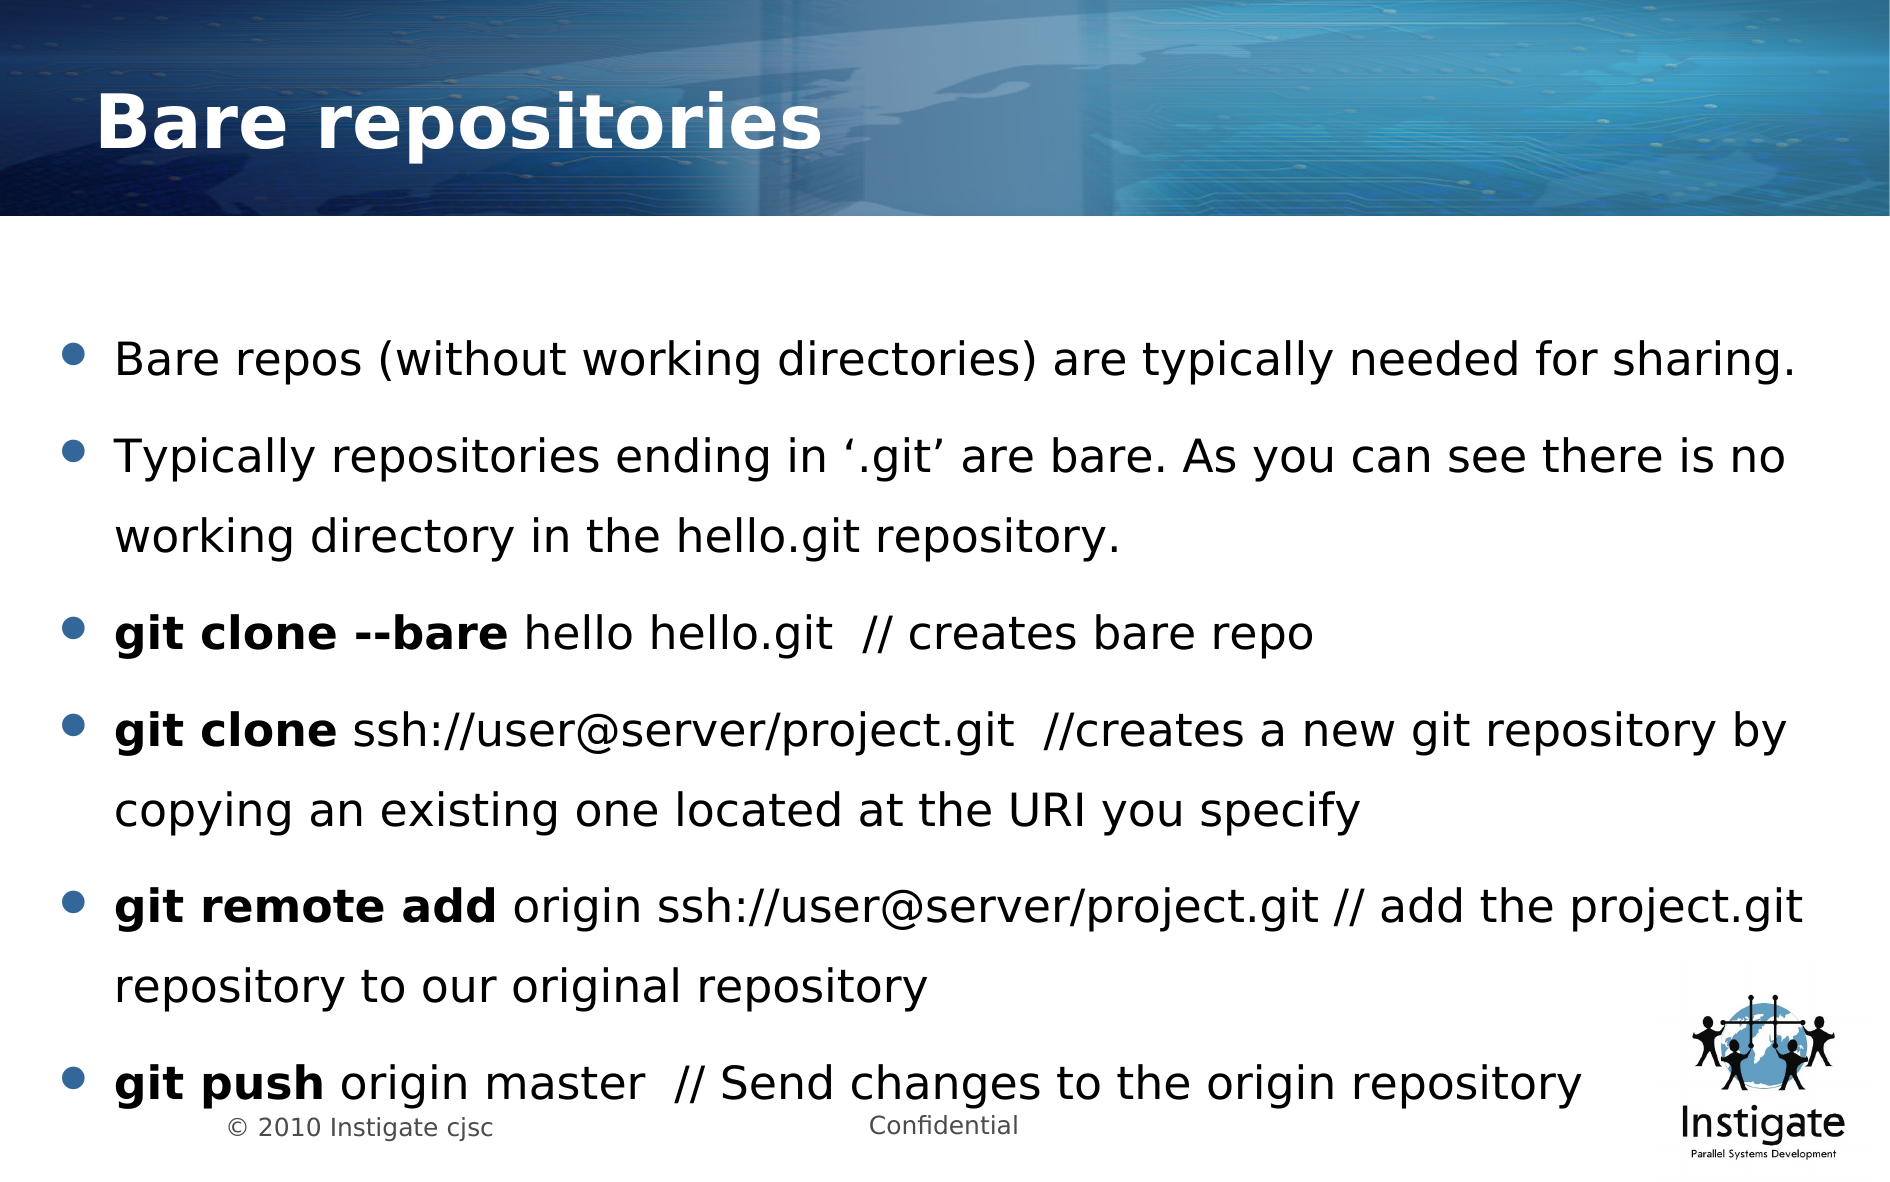

# Bare repositories
Bare repos (without working directories) are typically needed for sharing.
Typically repositories ending in ‘.git’ are bare. As you can see there is no working directory in the hello.git repository.
git clone --bare hello hello.git // creates bare repo
git clone ssh://user@server/project.git //creates a new git repository by copying an existing one located at the URI you specify
git remote add origin ssh://user@server/project.git // add the project.git repository to our original repository
git push origin master // Send changes to the origin repository